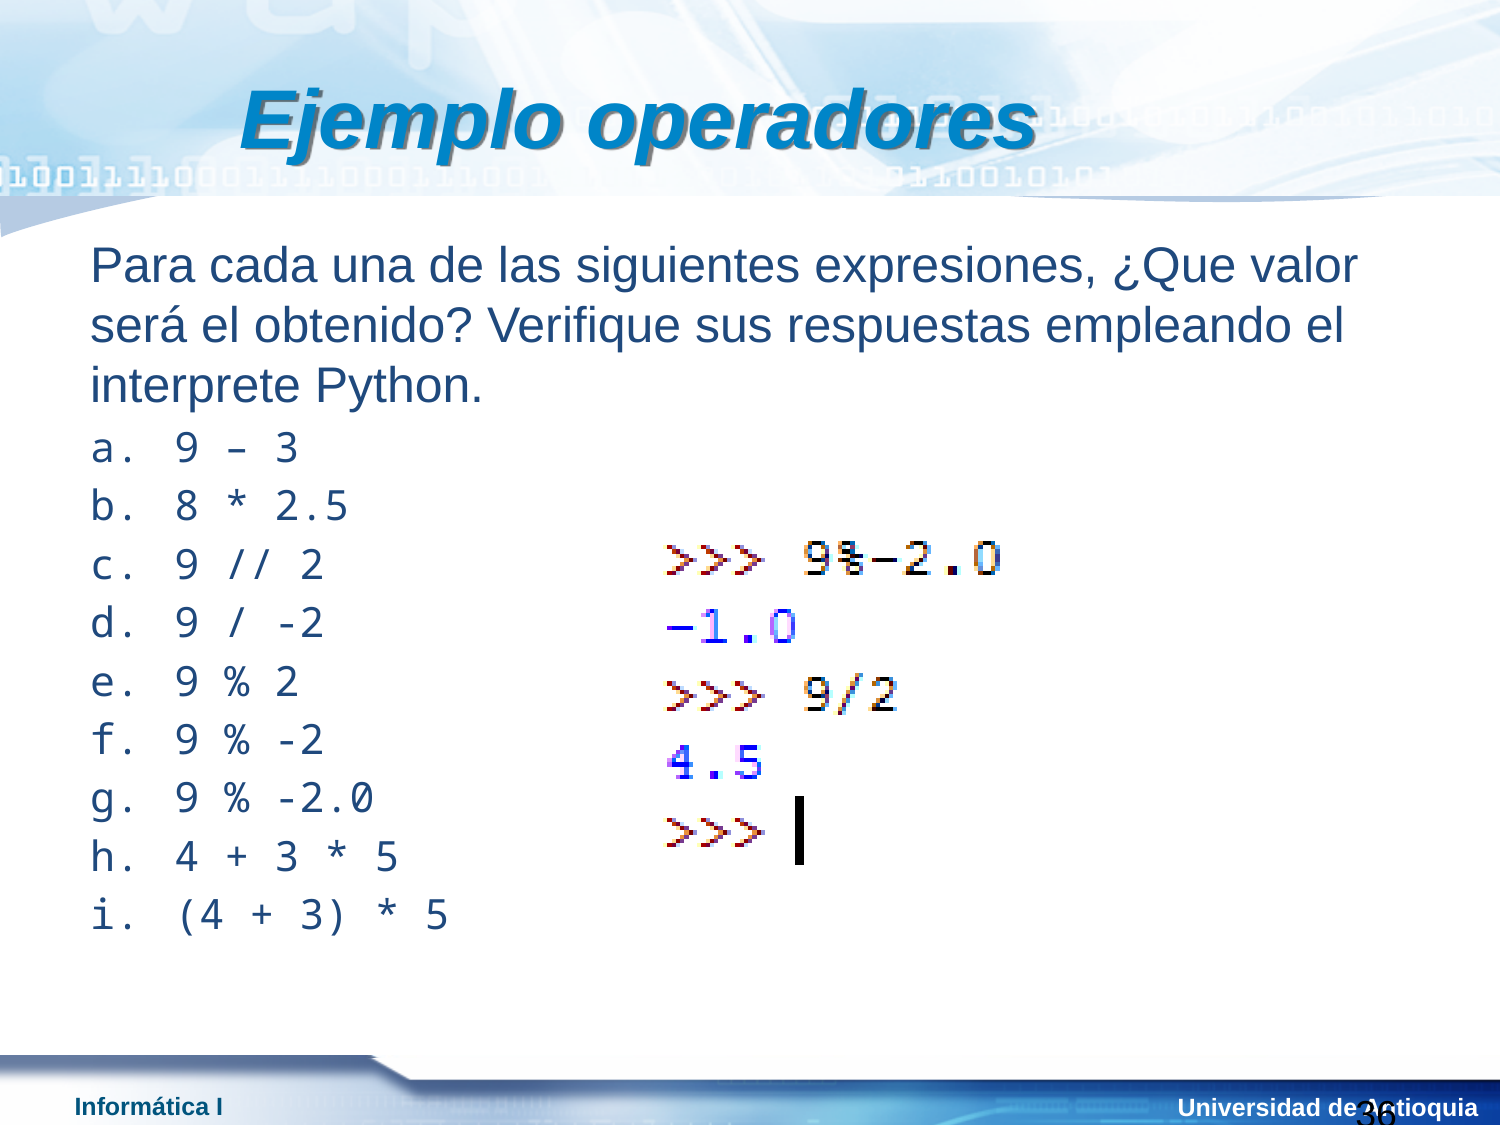

# Ejemplo operadores
Para cada una de las siguientes expresiones, ¿Que valor será el obtenido? Verifique sus respuestas empleando el interprete Python.
9 – 3
8 * 2.5
9 // 2
9 / -2
9 % 2
9 % -2
9 % -2.0
4 + 3 * 5
(4 + 3) * 5